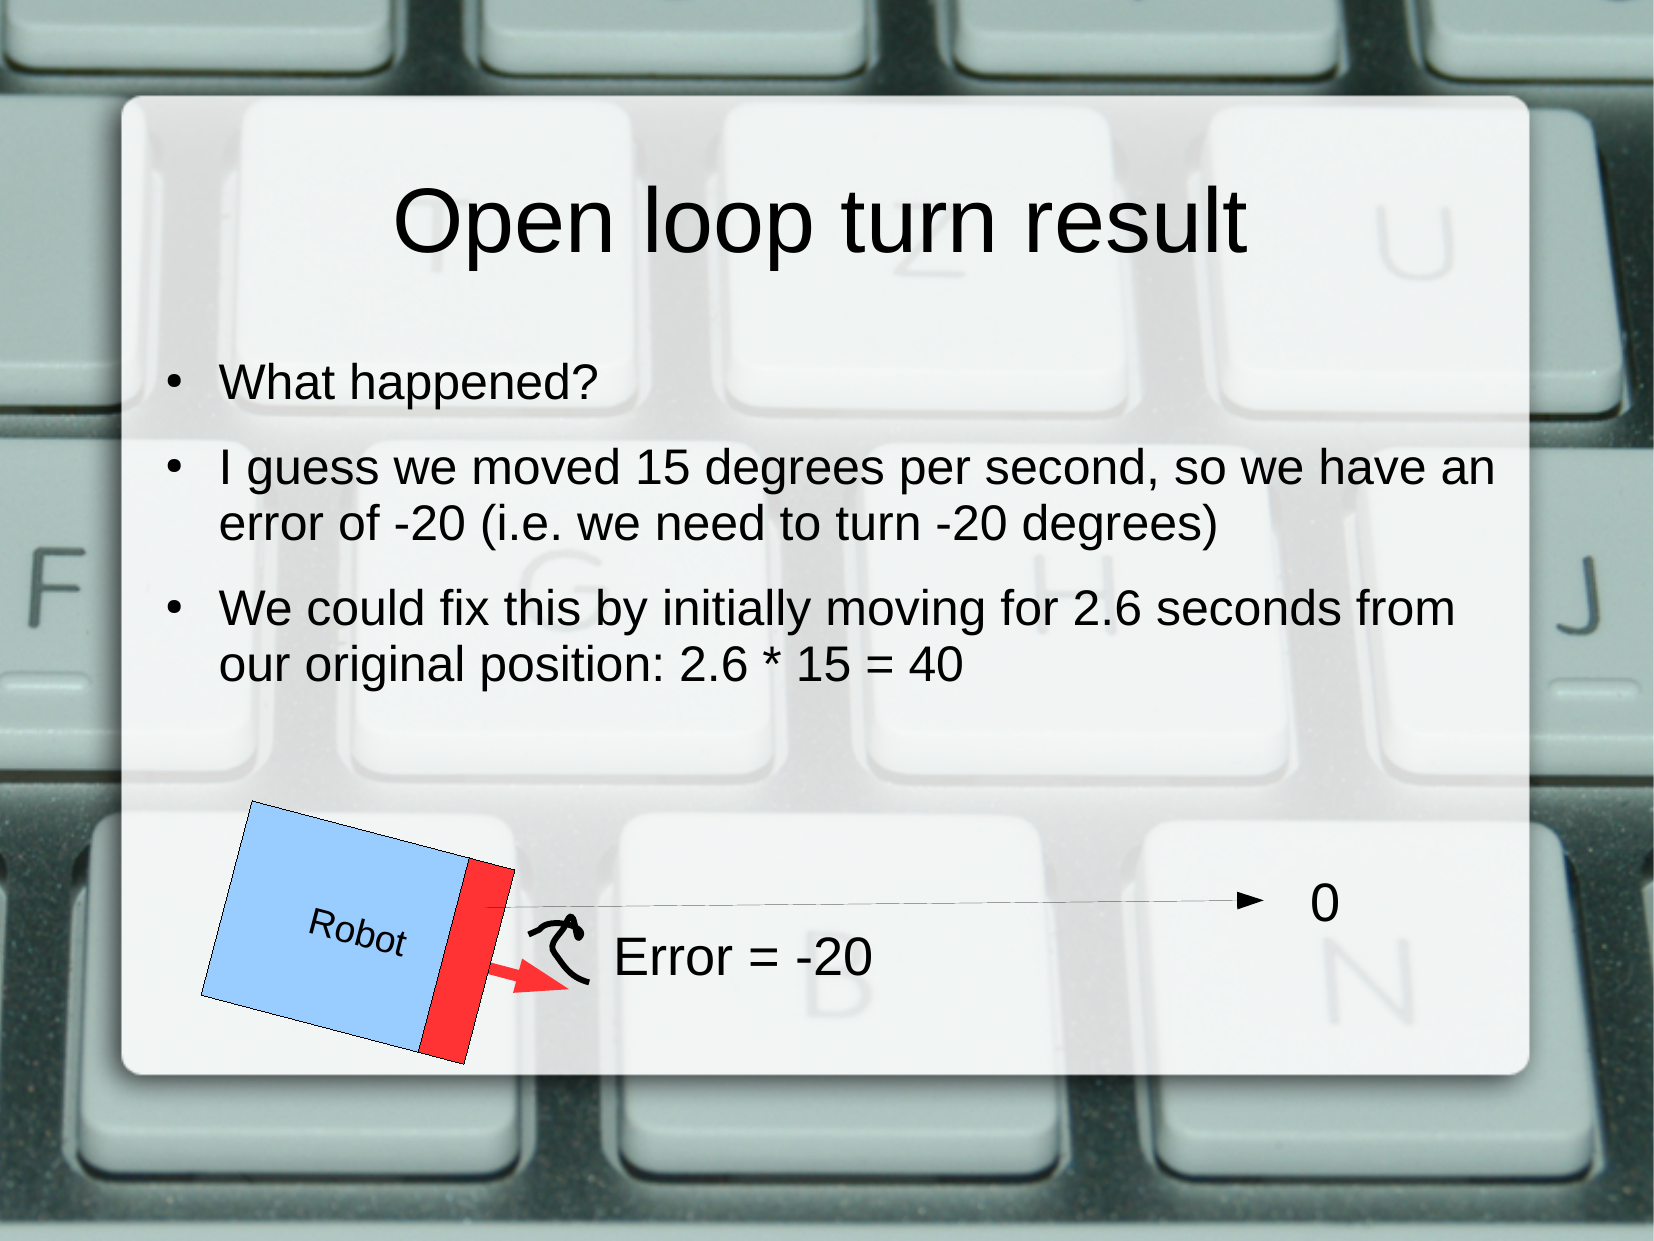

# Open loop turn result
What happened?
I guess we moved 15 degrees per second, so we have an error of -20 (i.e. we need to turn -20 degrees)
We could fix this by initially moving for 2.6 seconds from our original position: 2.6 * 15 = 40
Robot
0
Error = -20